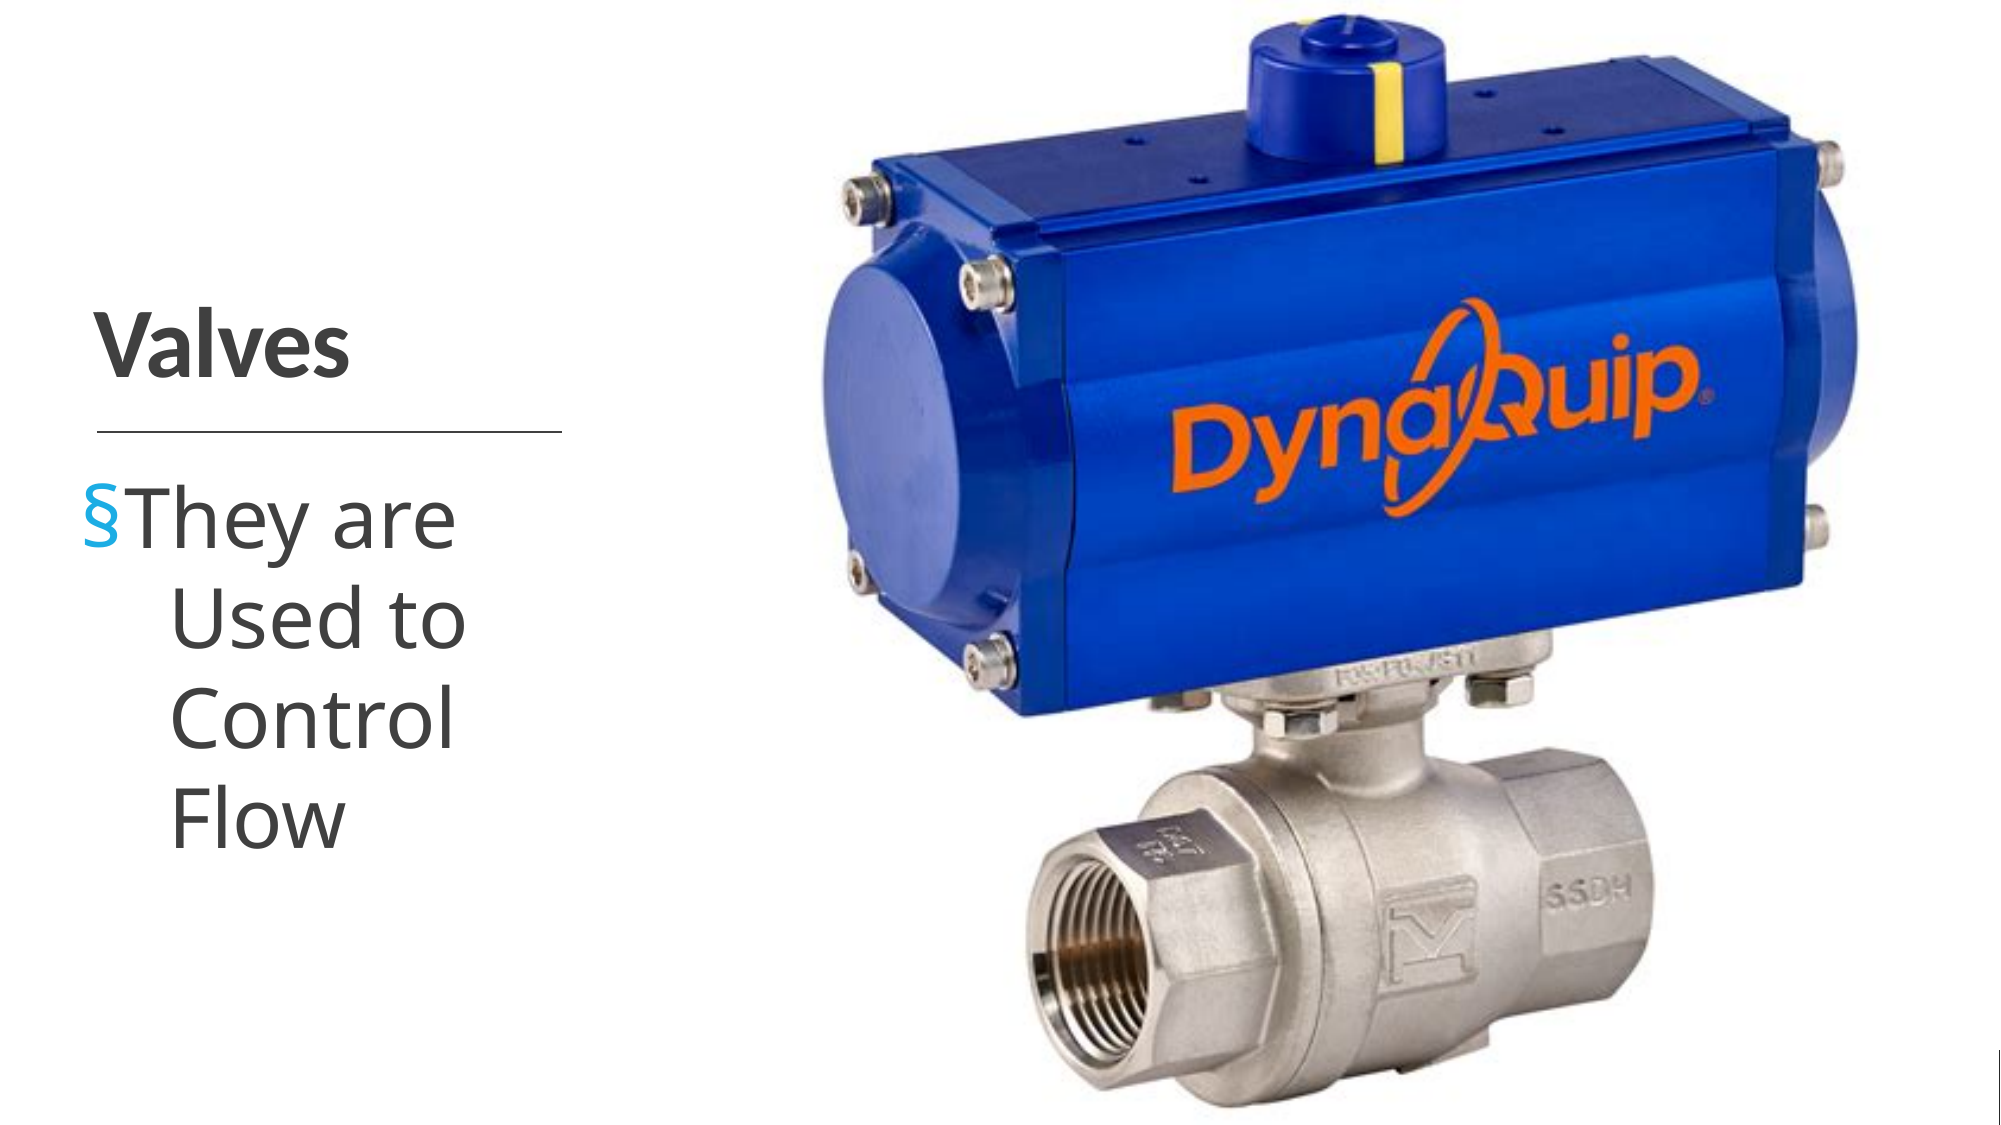

# Valves
They are Used to Control Flow